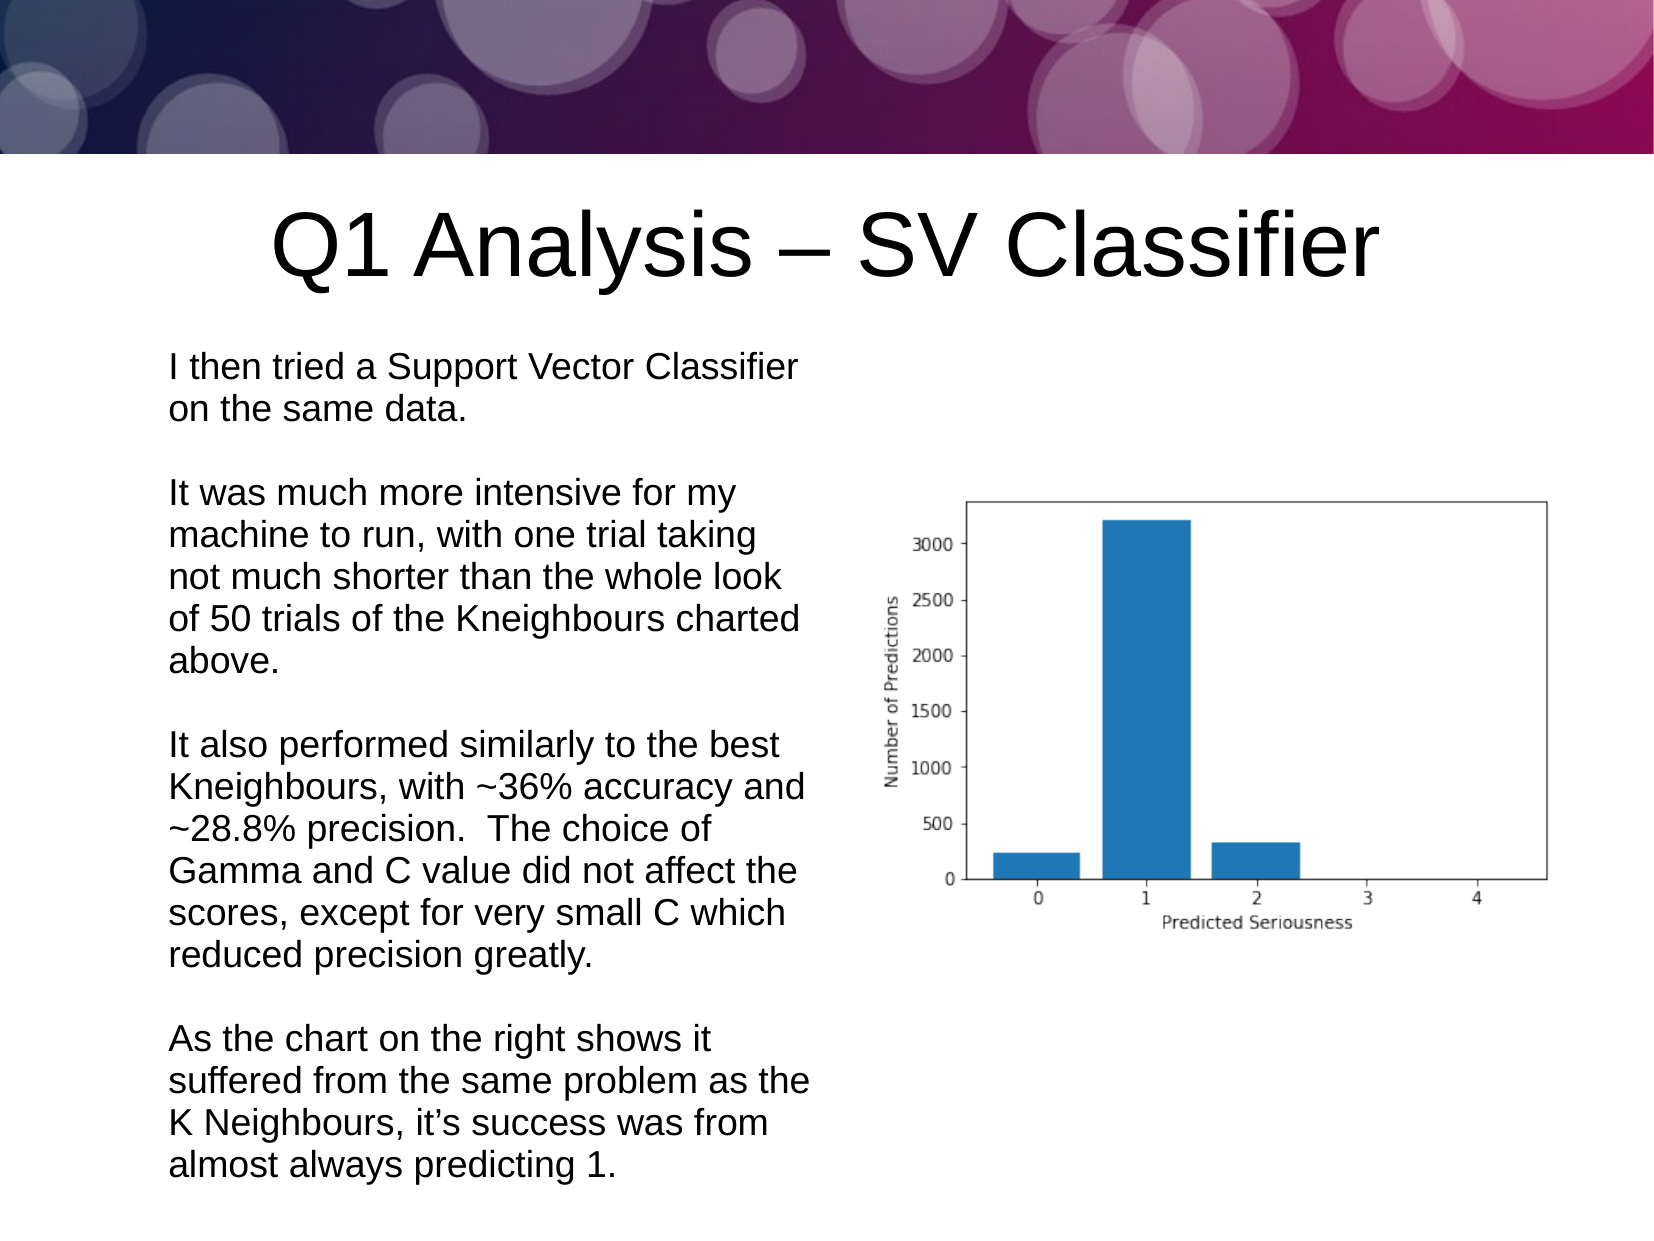

# Q1 Analysis – SV Classifier
I then tried a Support Vector Classifier on the same data.
It was much more intensive for my machine to run, with one trial taking not much shorter than the whole look of 50 trials of the Kneighbours charted above.
It also performed similarly to the best Kneighbours, with ~36% accuracy and ~28.8% precision. The choice of Gamma and C value did not affect the scores, except for very small C which reduced precision greatly.
As the chart on the right shows it suffered from the same problem as the K Neighbours, it’s success was from almost always predicting 1.